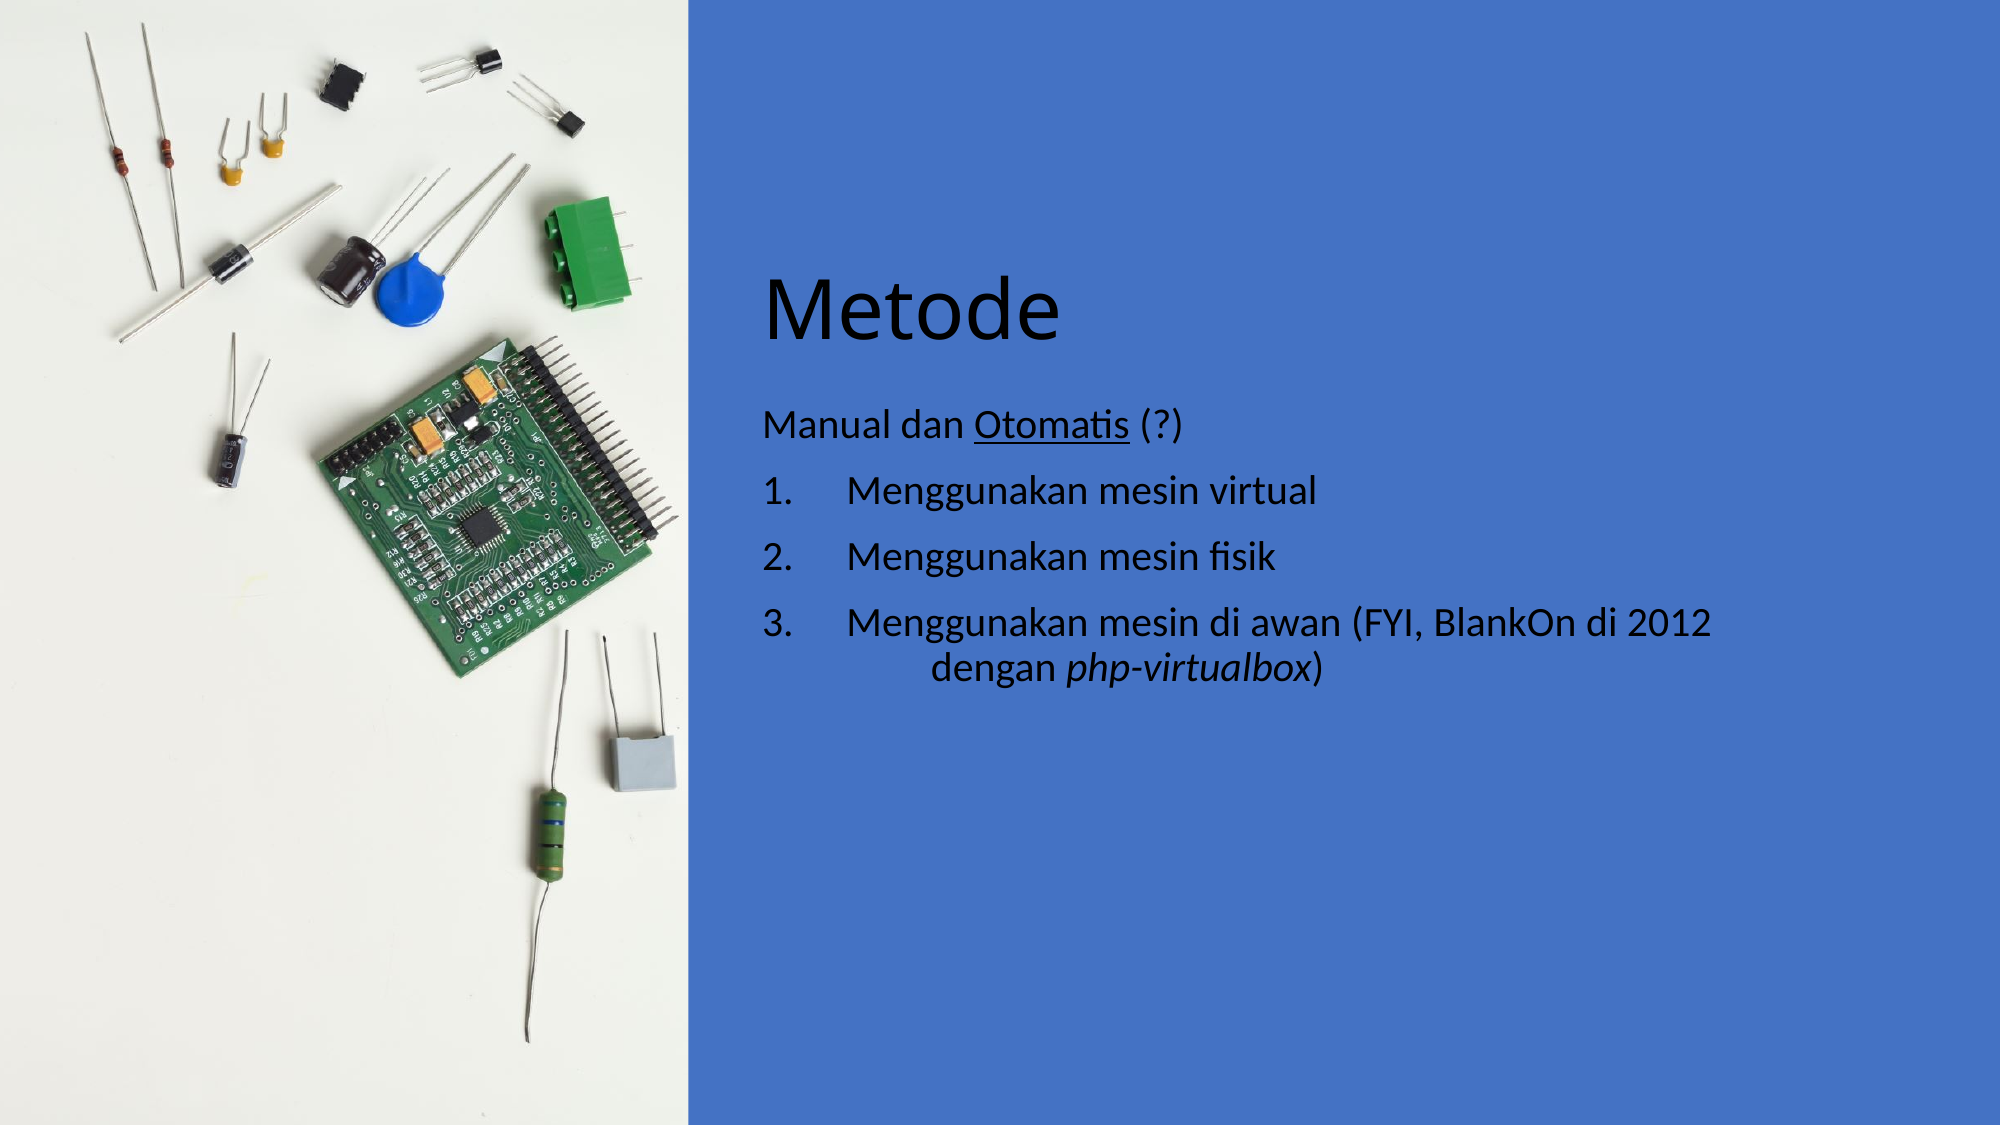

# Metode
Manual dan Otomatis (?)
Menggunakan mesin virtual
Menggunakan mesin fisik
Menggunakan mesin di awan (FYI, BlankOn di 2012 dengan php-virtualbox)